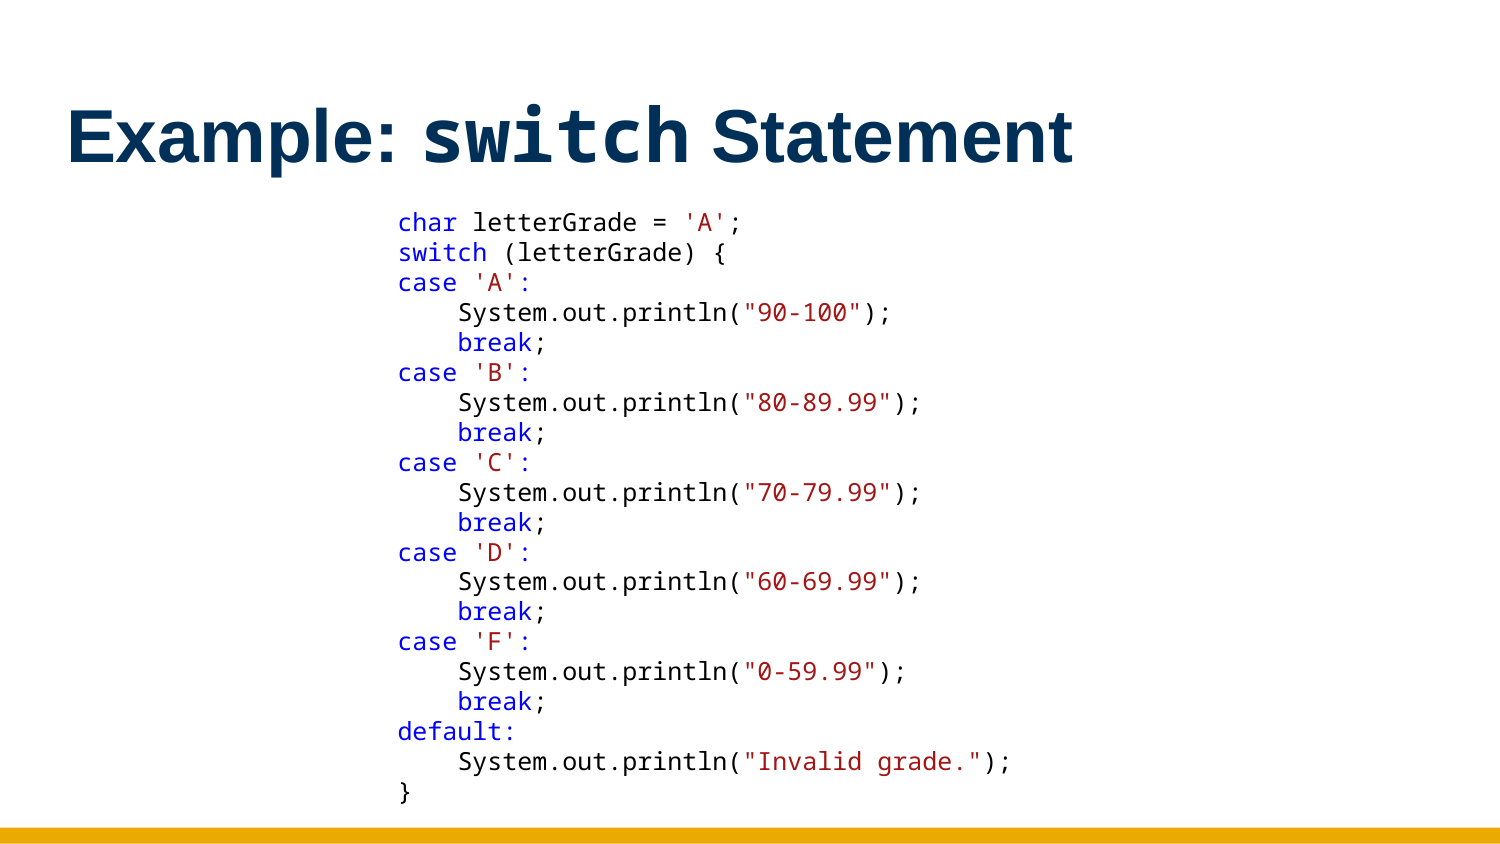

# Example: switch Statement
char letterGrade = 'A';
switch (letterGrade) {
case 'A':
    System.out.println("90-100");
    break;
case 'B':
    System.out.println("80-89.99");
    break;
case 'C':
    System.out.println("70-79.99");
    break;
case 'D':
    System.out.println("60-69.99");
    break;
case 'F':
    System.out.println("0-59.99");
    break;
default:
    System.out.println("Invalid grade.");
}